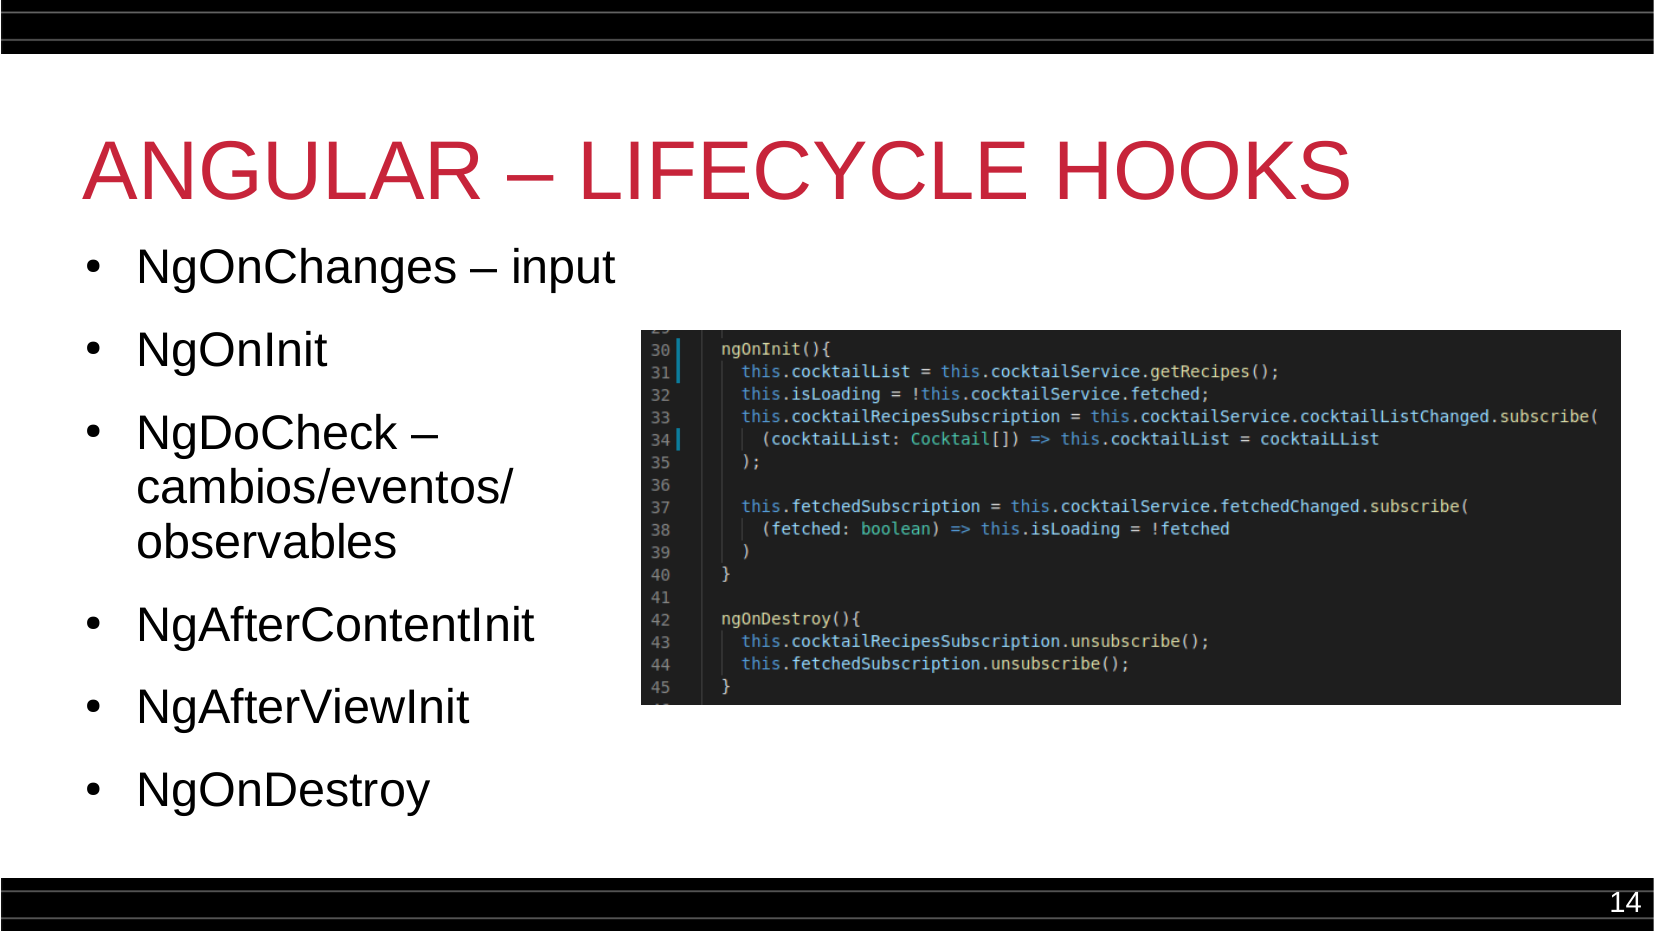

# ANGULAR – LIFECYCLE HOOKS
NgOnChanges – input
NgOnInit
NgDoCheck – cambios/eventos/ observables
NgAfterContentInit
NgAfterViewInit
NgOnDestroy